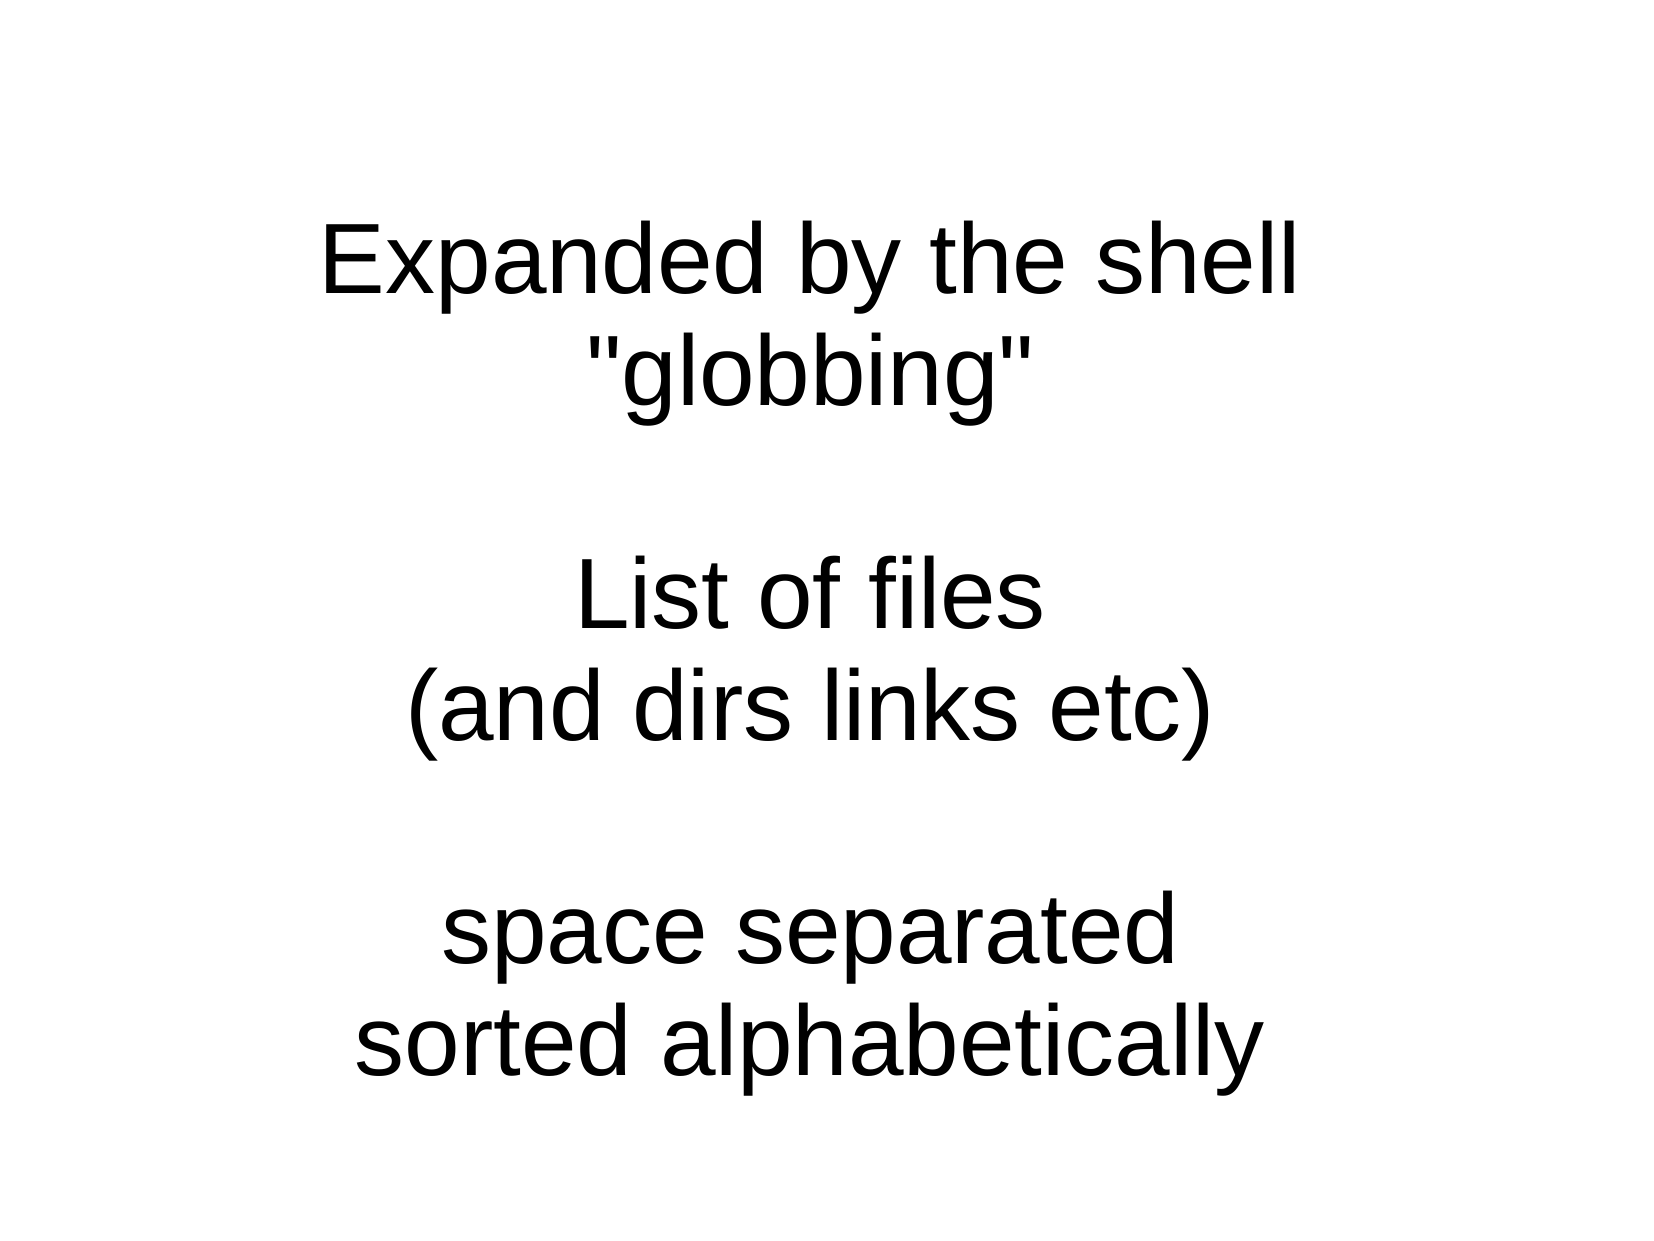

Expanded by the shell
"globbing"
List of files
(and dirs links etc)
space separated
sorted alphabetically